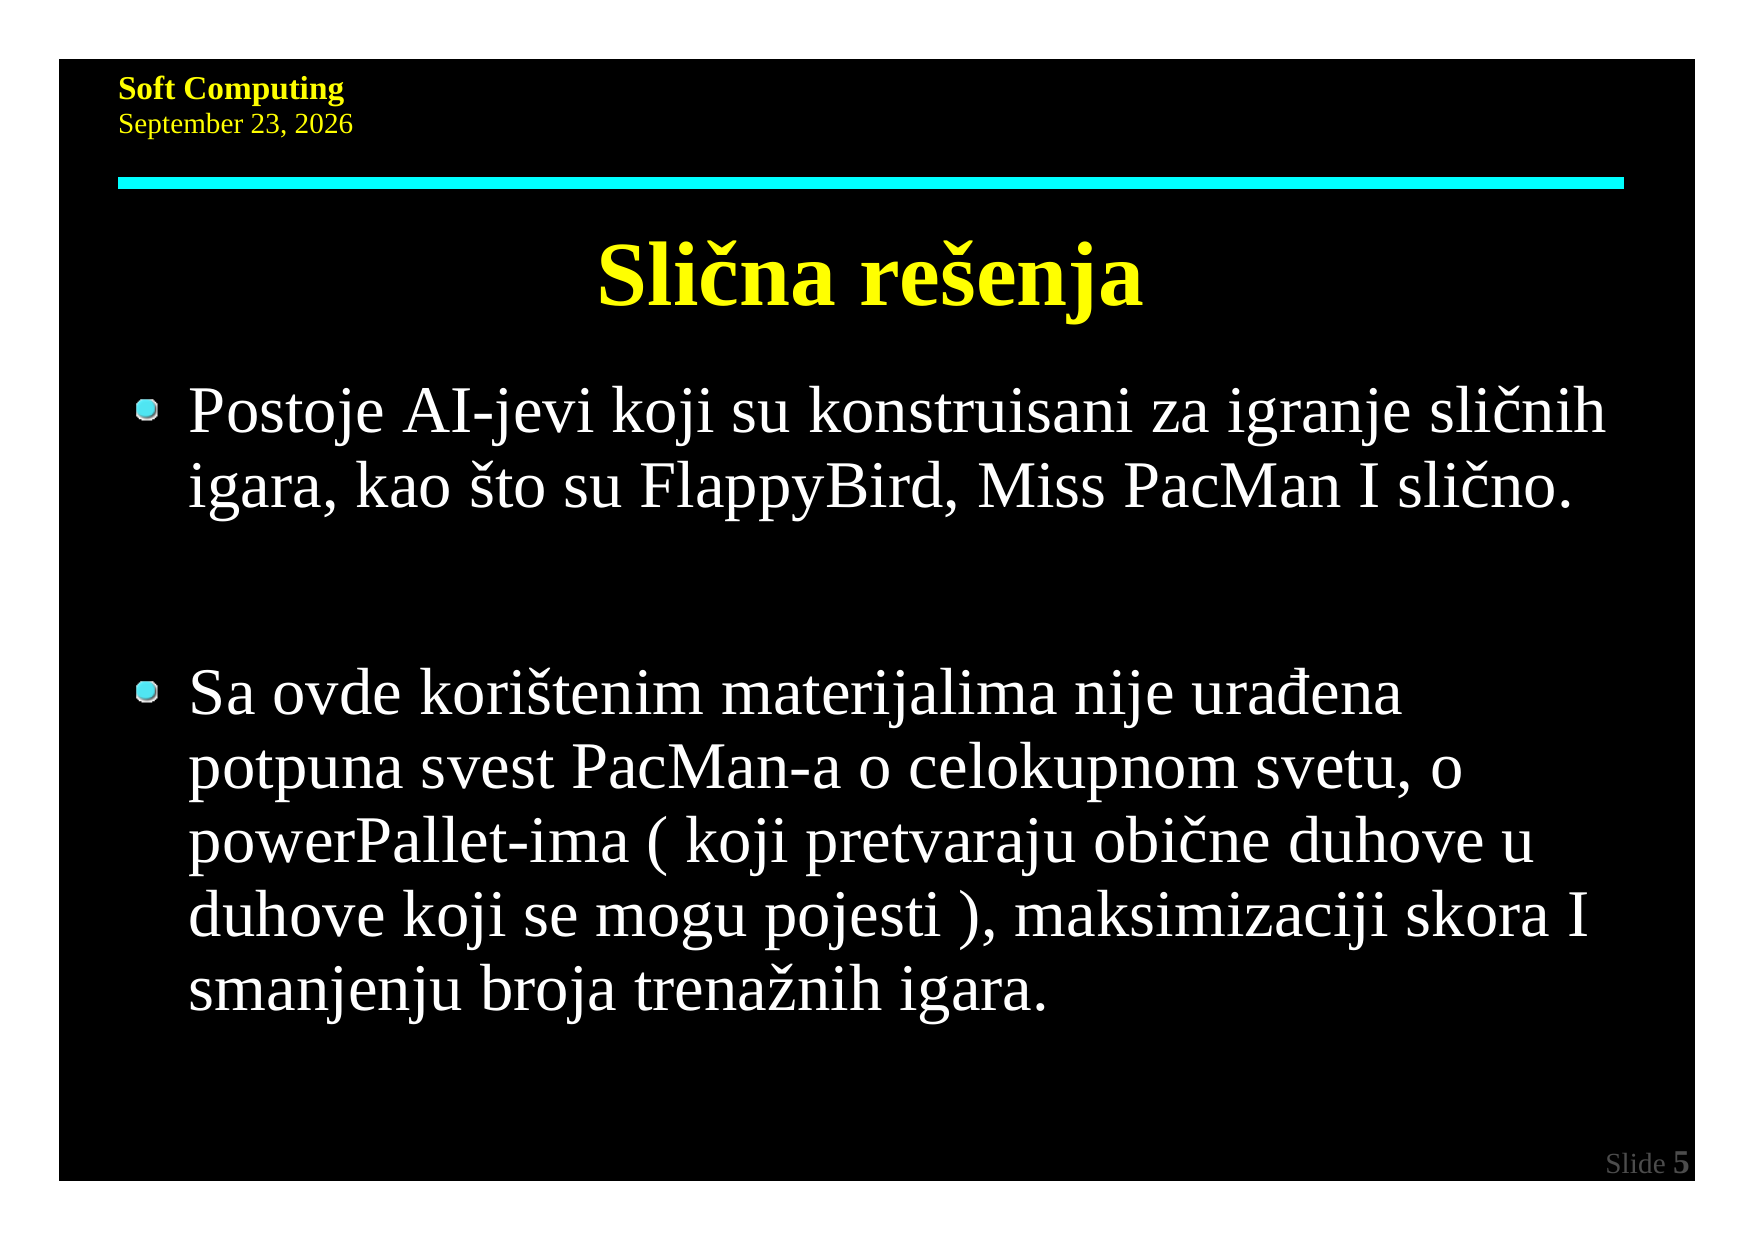

# Slična rešenja
Postoje AI-jevi koji su konstruisani za igranje sličnih igara, kao što su FlappyBird, Miss PacMan I slično.
Sa ovde korištenim materijalima nije urađena potpuna svest PacMan-a o celokupnom svetu, o powerPallet-ima ( koji pretvaraju obične duhove u duhove koji se mogu pojesti ), maksimizaciji skora I smanjenju broja trenažnih igara.